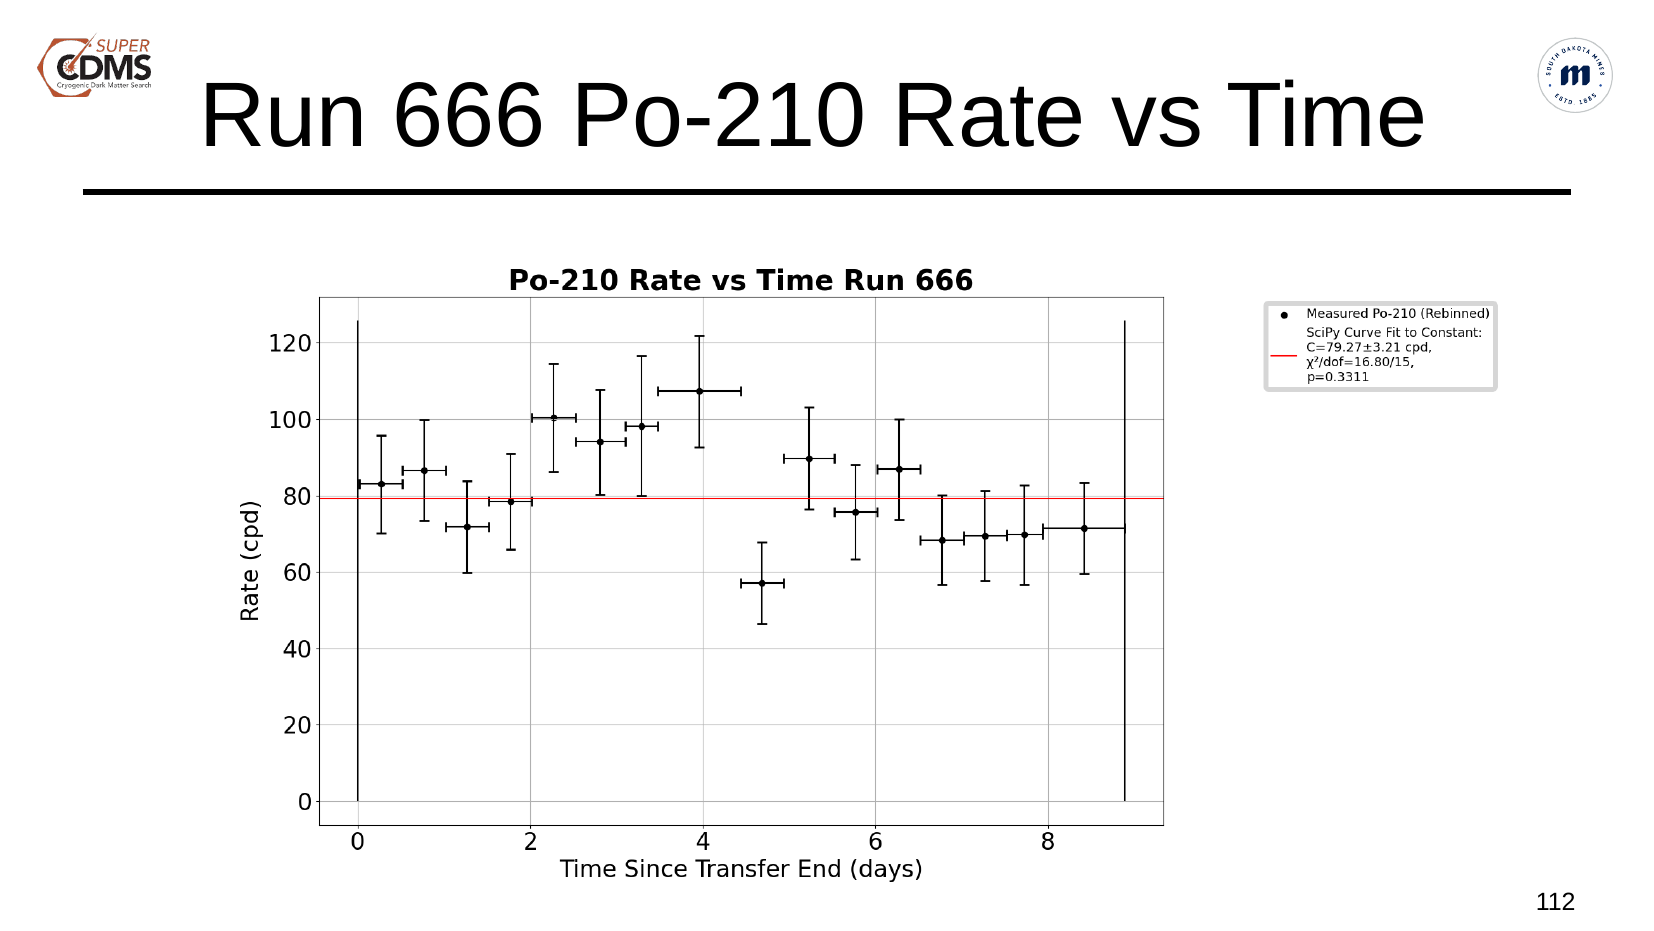

# Run 666 Po-210 Rate vs Time